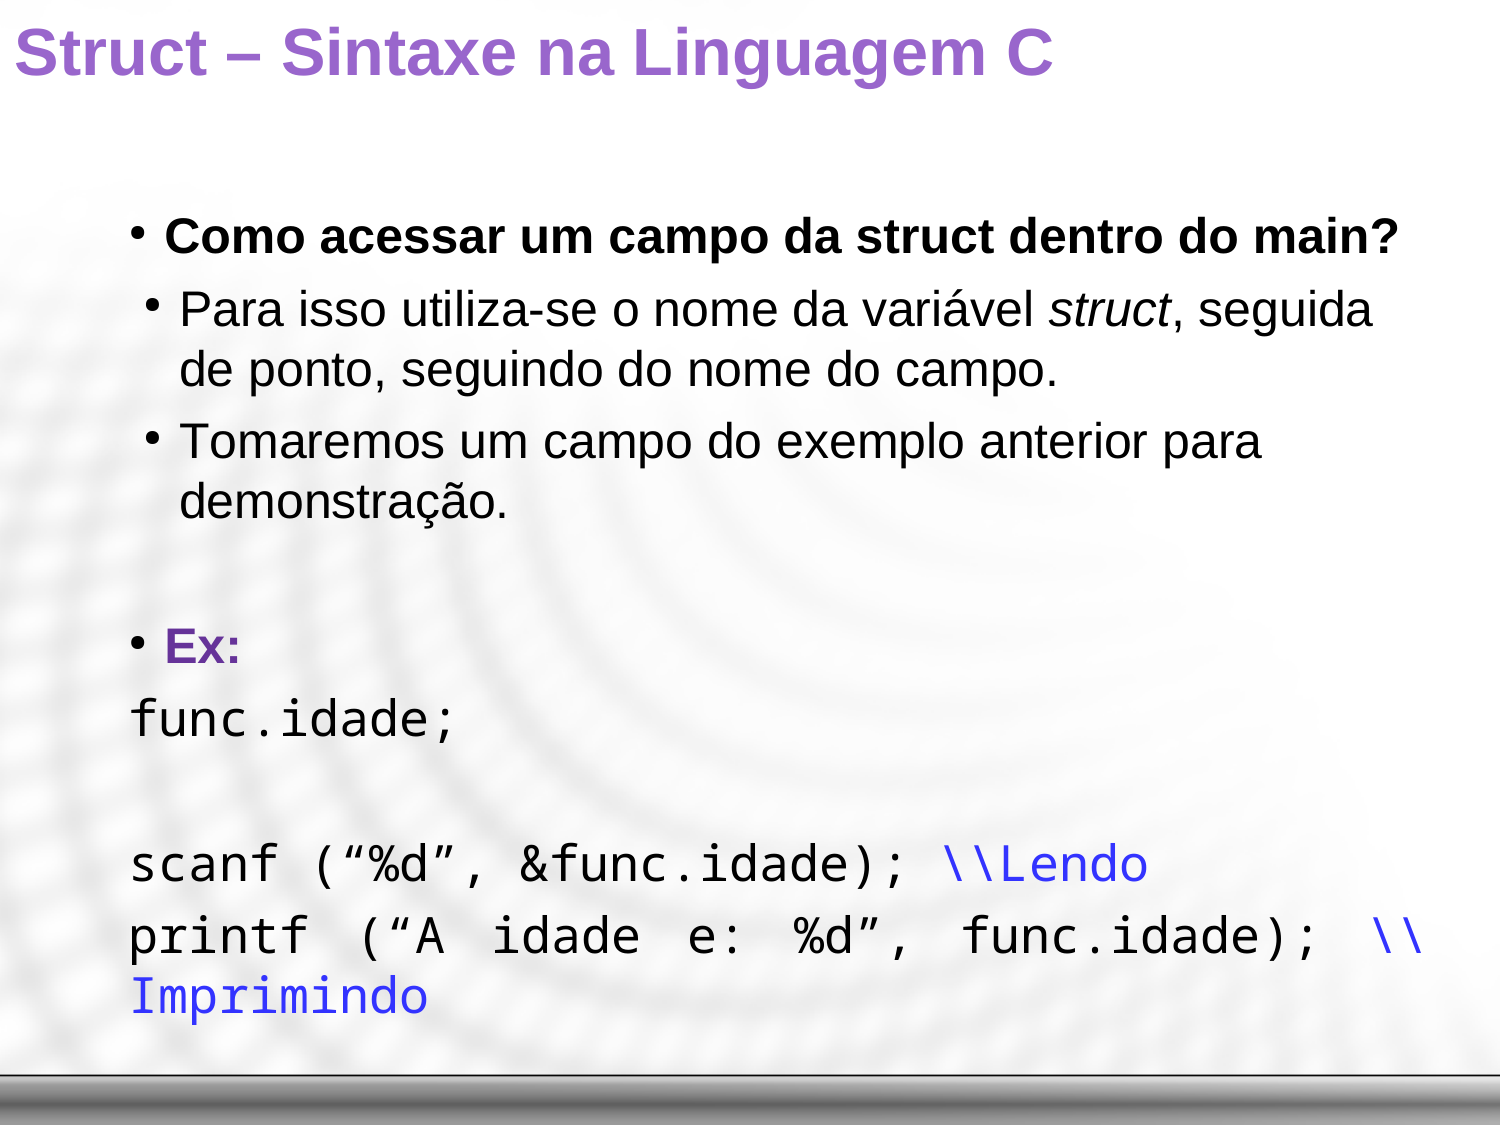

# Struct – Sintaxe na Linguagem C
Como acessar um campo da struct dentro do main?
Para isso utiliza-se o nome da variável struct, seguida de ponto, seguindo do nome do campo.
Tomaremos um campo do exemplo anterior para demonstração.
Ex:
func.idade;
scanf (“%d”, &func.idade); \\Lendo
printf (“A idade e: %d”, func.idade); \\Imprimindo